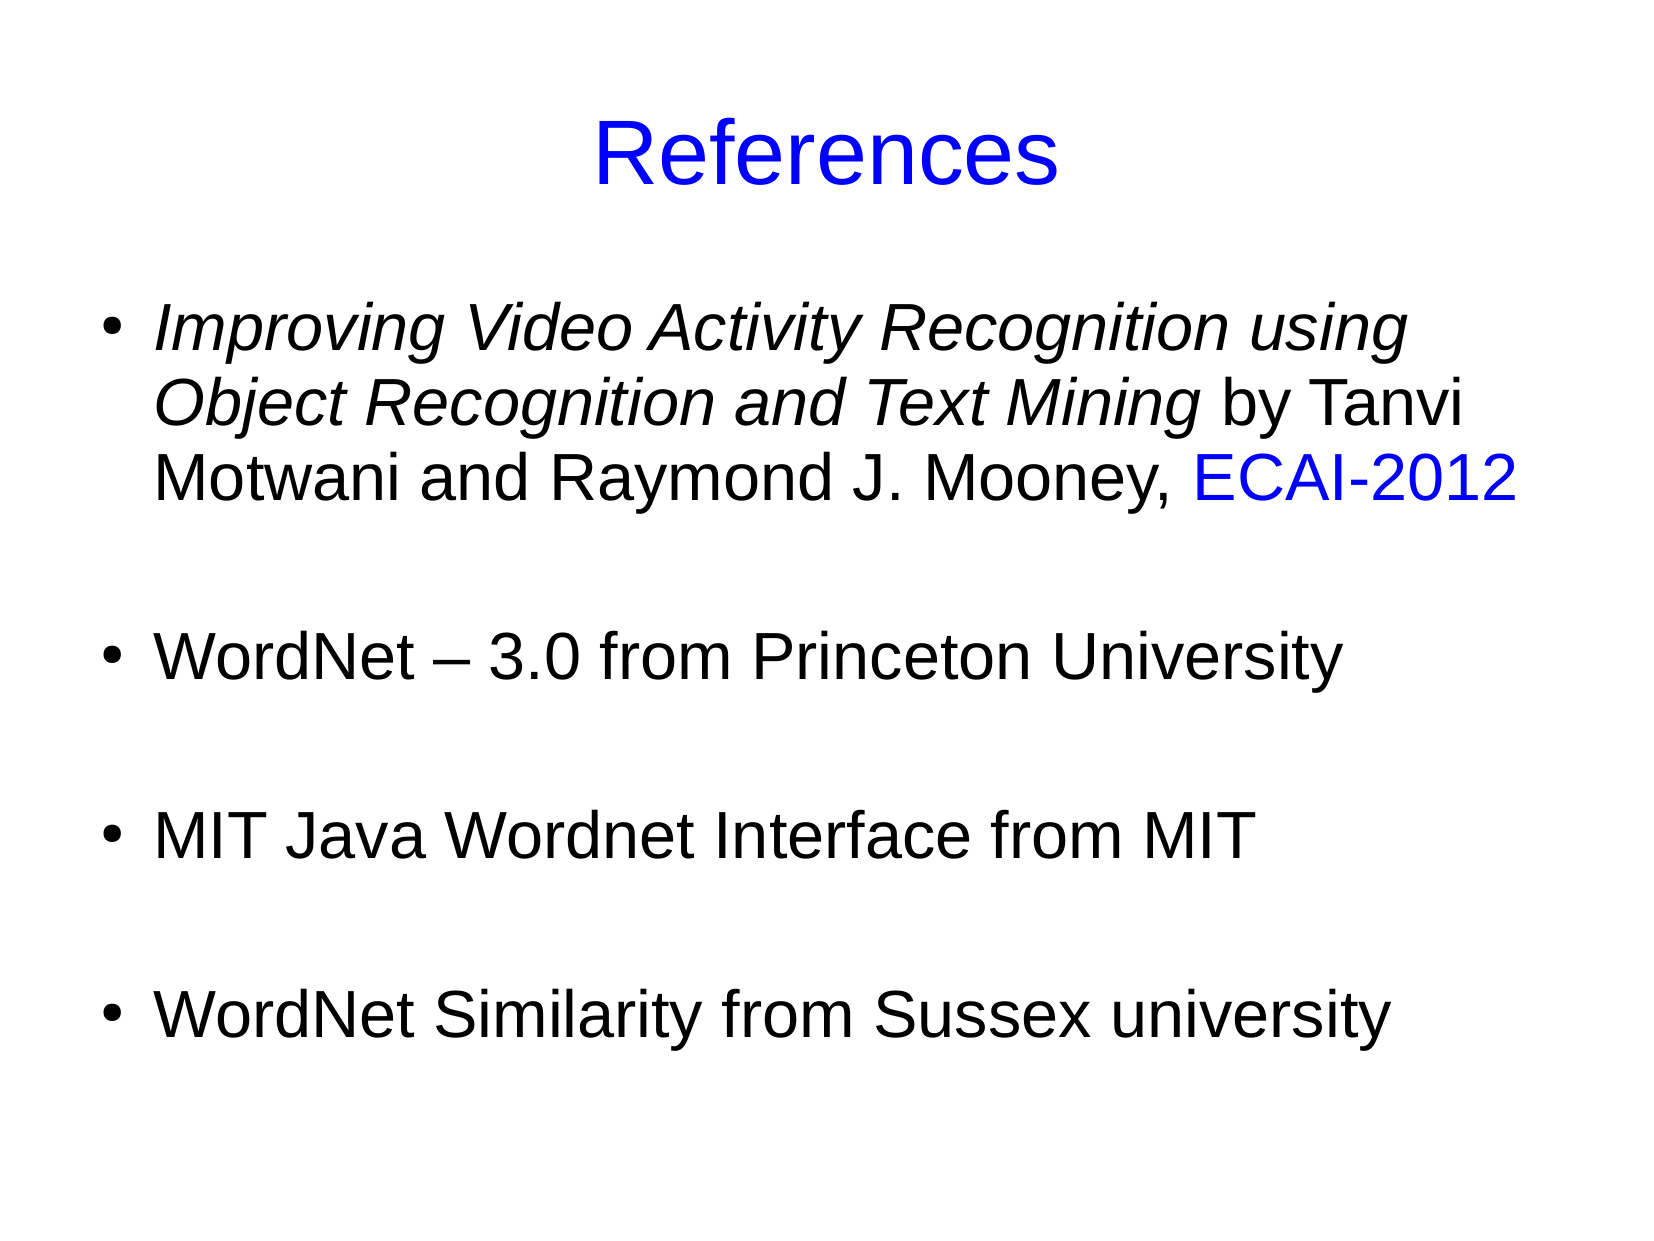

# References
Improving Video Activity Recognition using Object Recognition and Text Mining by Tanvi Motwani and Raymond J. Mooney, ECAI-2012
WordNet – 3.0 from Princeton University
MIT Java Wordnet Interface from MIT
WordNet Similarity from Sussex university